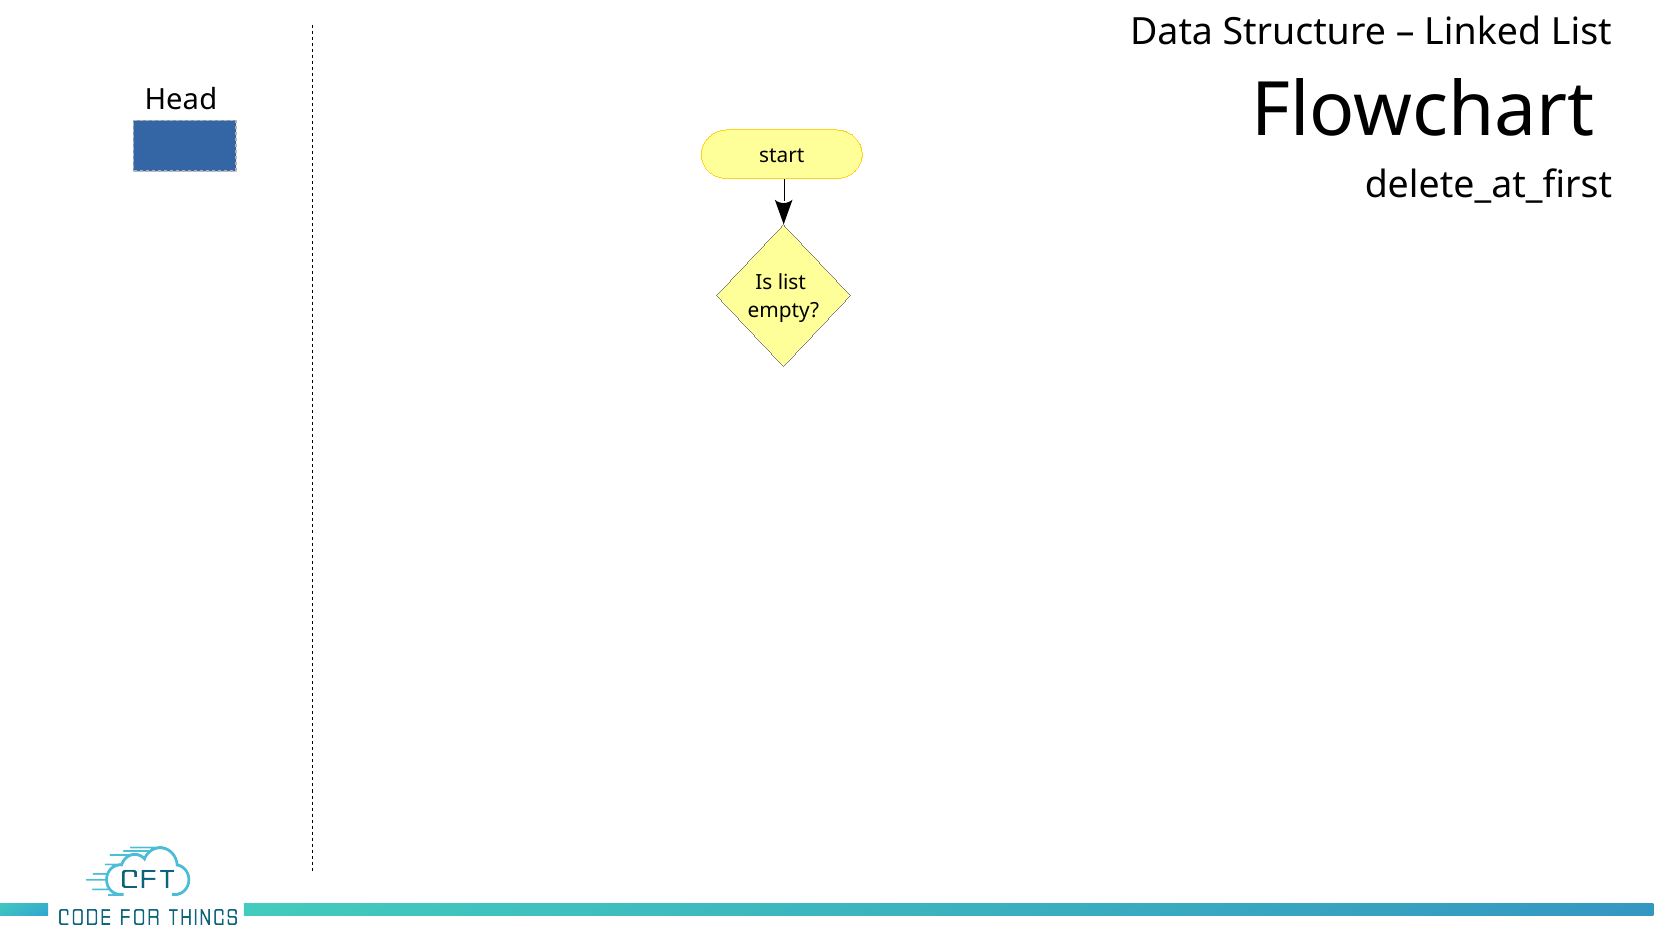

# Data Structure – Linked List Flowchart delete_at_first
Head
start
Is list
empty?